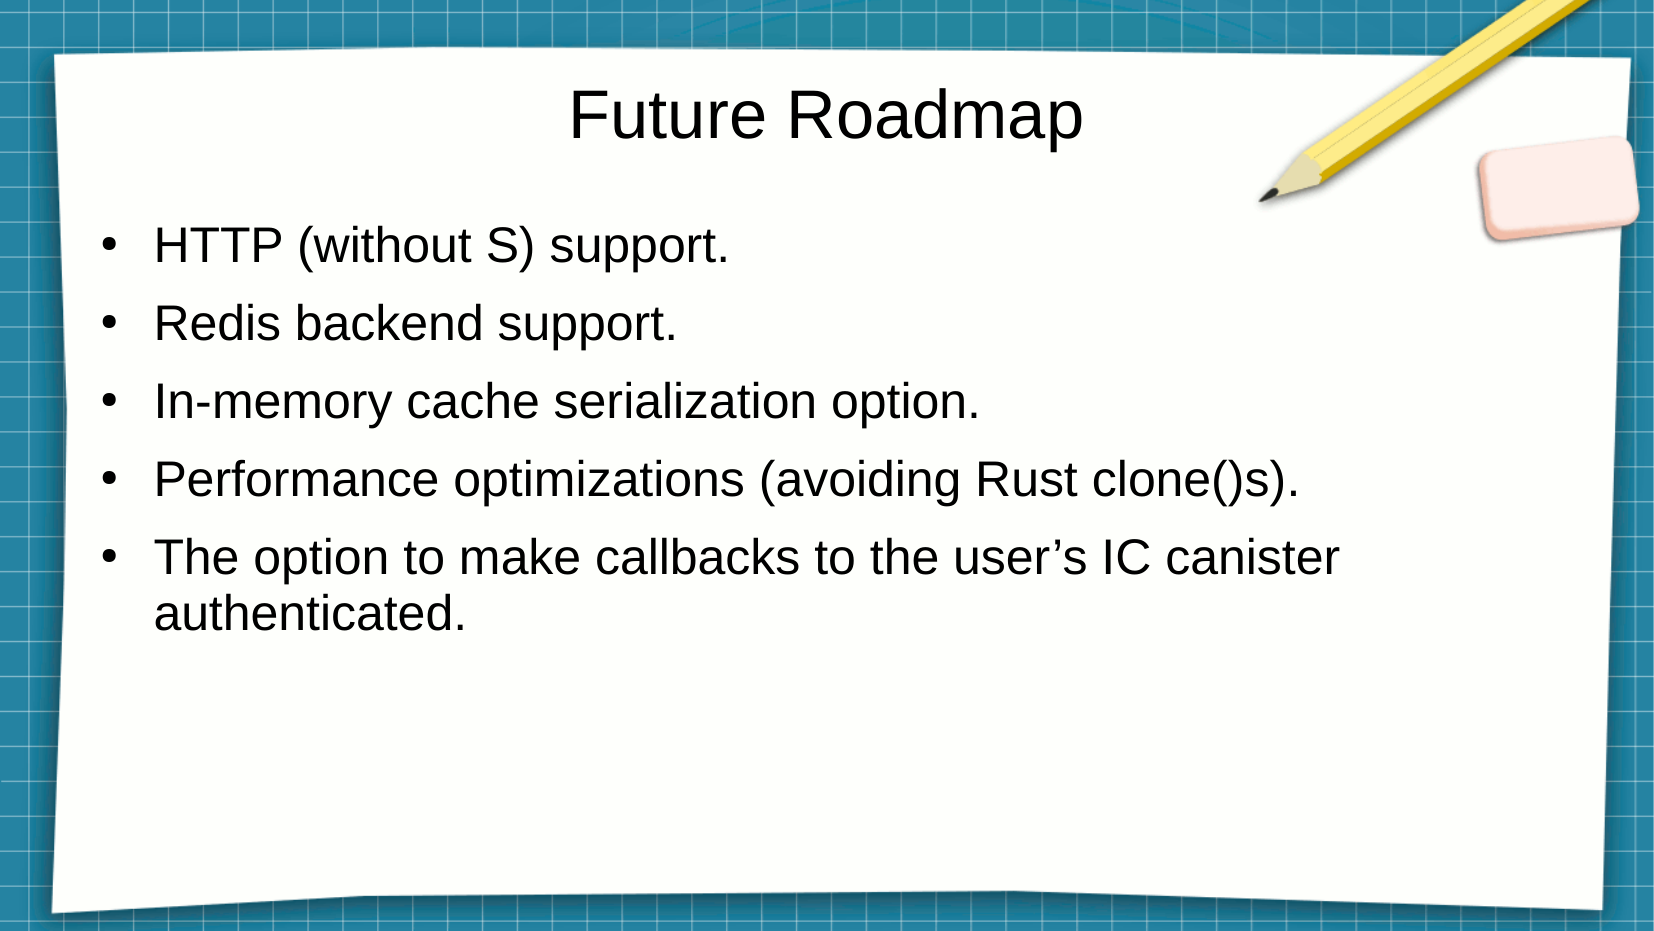

# Future Roadmap
HTTP (without S) support.
Redis backend support.
In-memory cache serialization option.
Performance optimizations (avoiding Rust clone()s).
The option to make callbacks to the user’s IC canister authenticated.